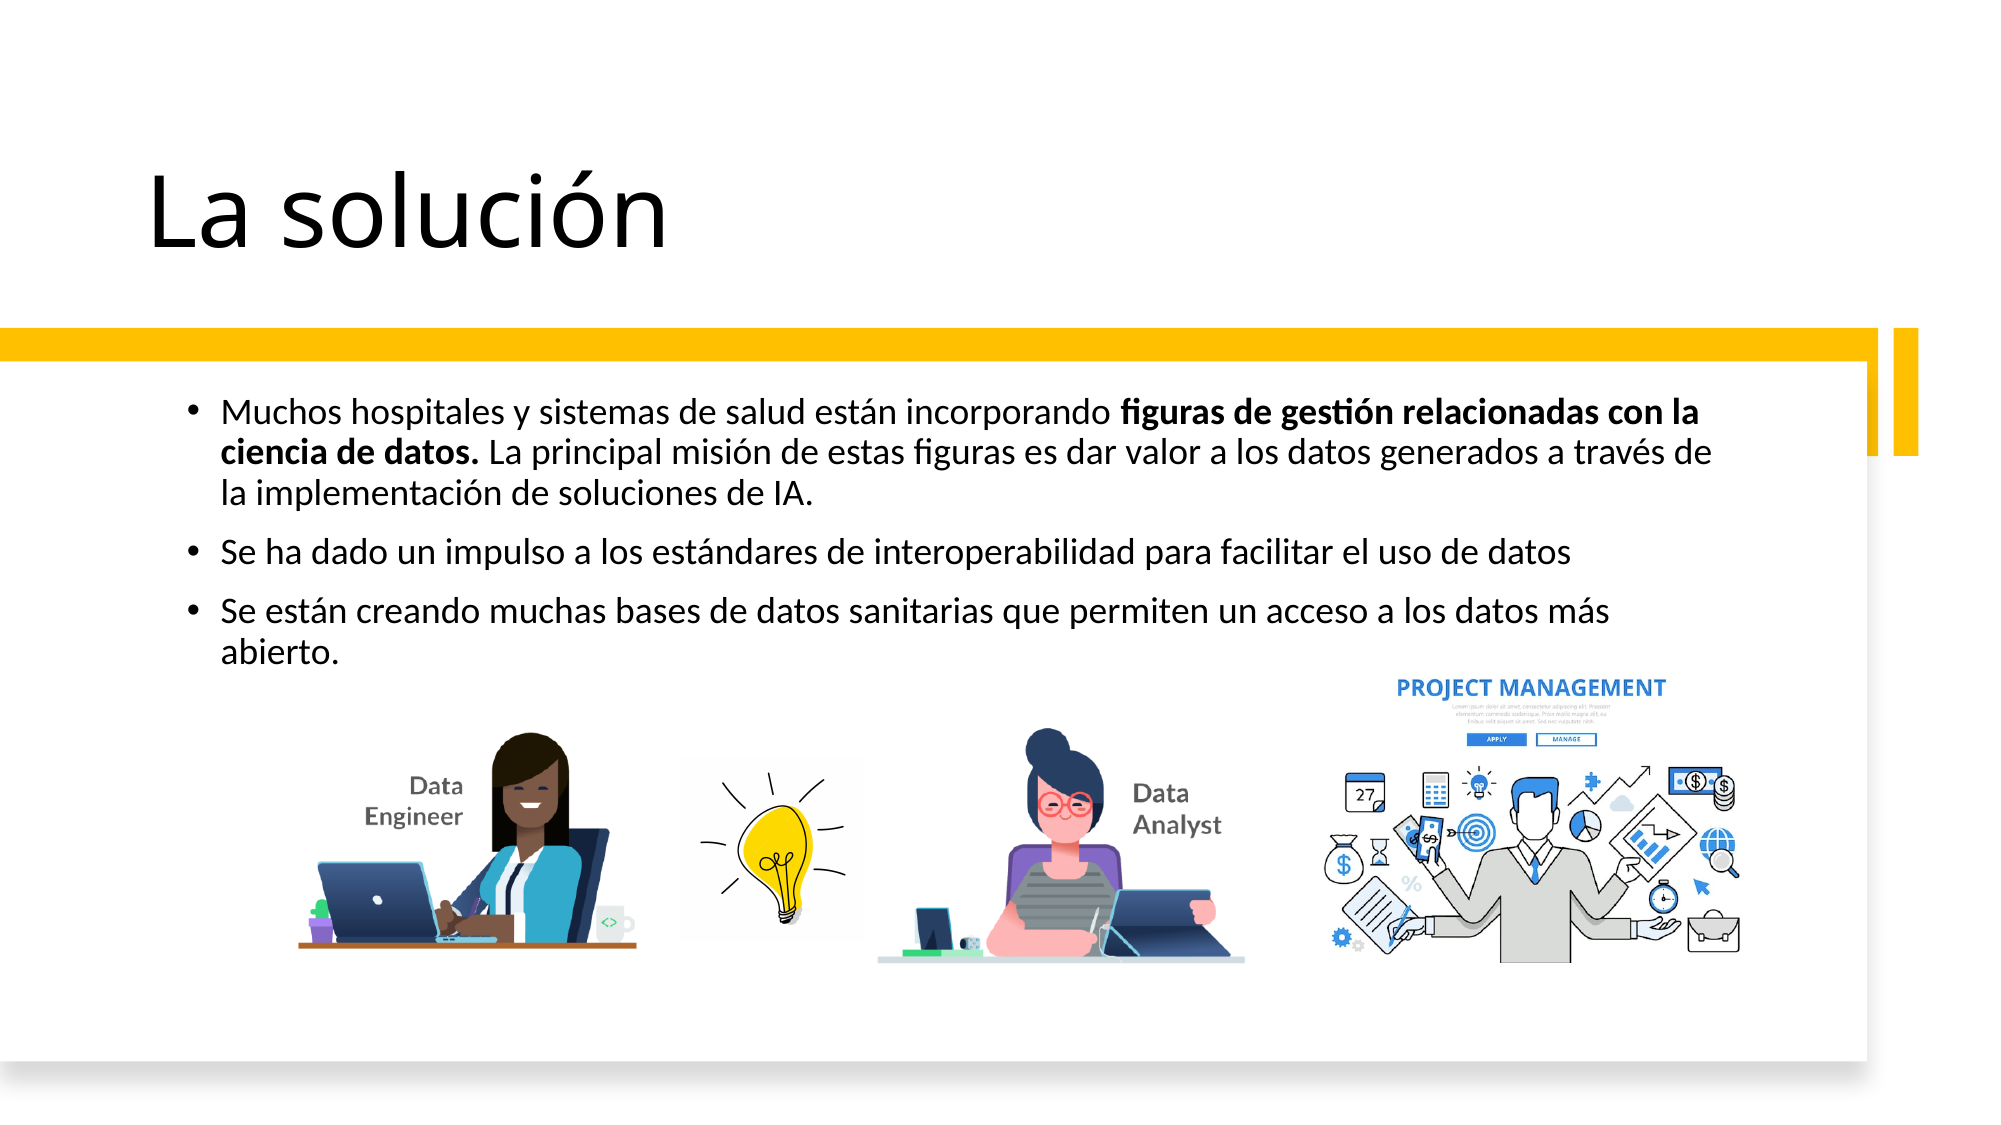

# La solución
Muchos hospitales y sistemas de salud están incorporando figuras de gestión relacionadas con la ciencia de datos. La principal misión de estas figuras es dar valor a los datos generados a través de la implementación de soluciones de IA.
Se ha dado un impulso a los estándares de interoperabilidad para facilitar el uso de datos
Se están creando muchas bases de datos sanitarias que permiten un acceso a los datos más abierto.